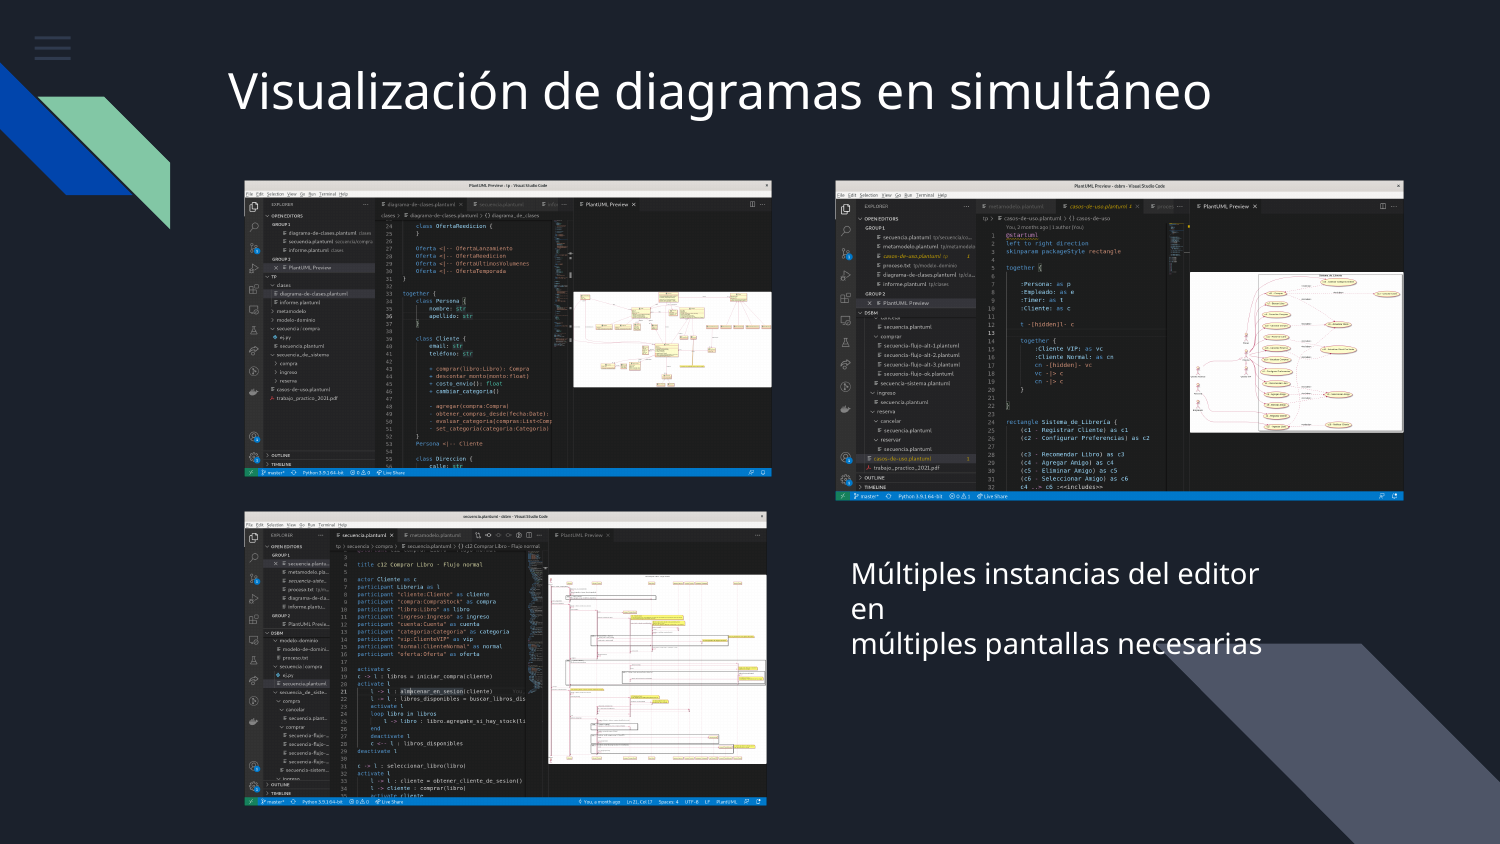

# Visualización de diagramas en simultáneo
Múltiples instancias del editor en
múltiples pantallas necesarias